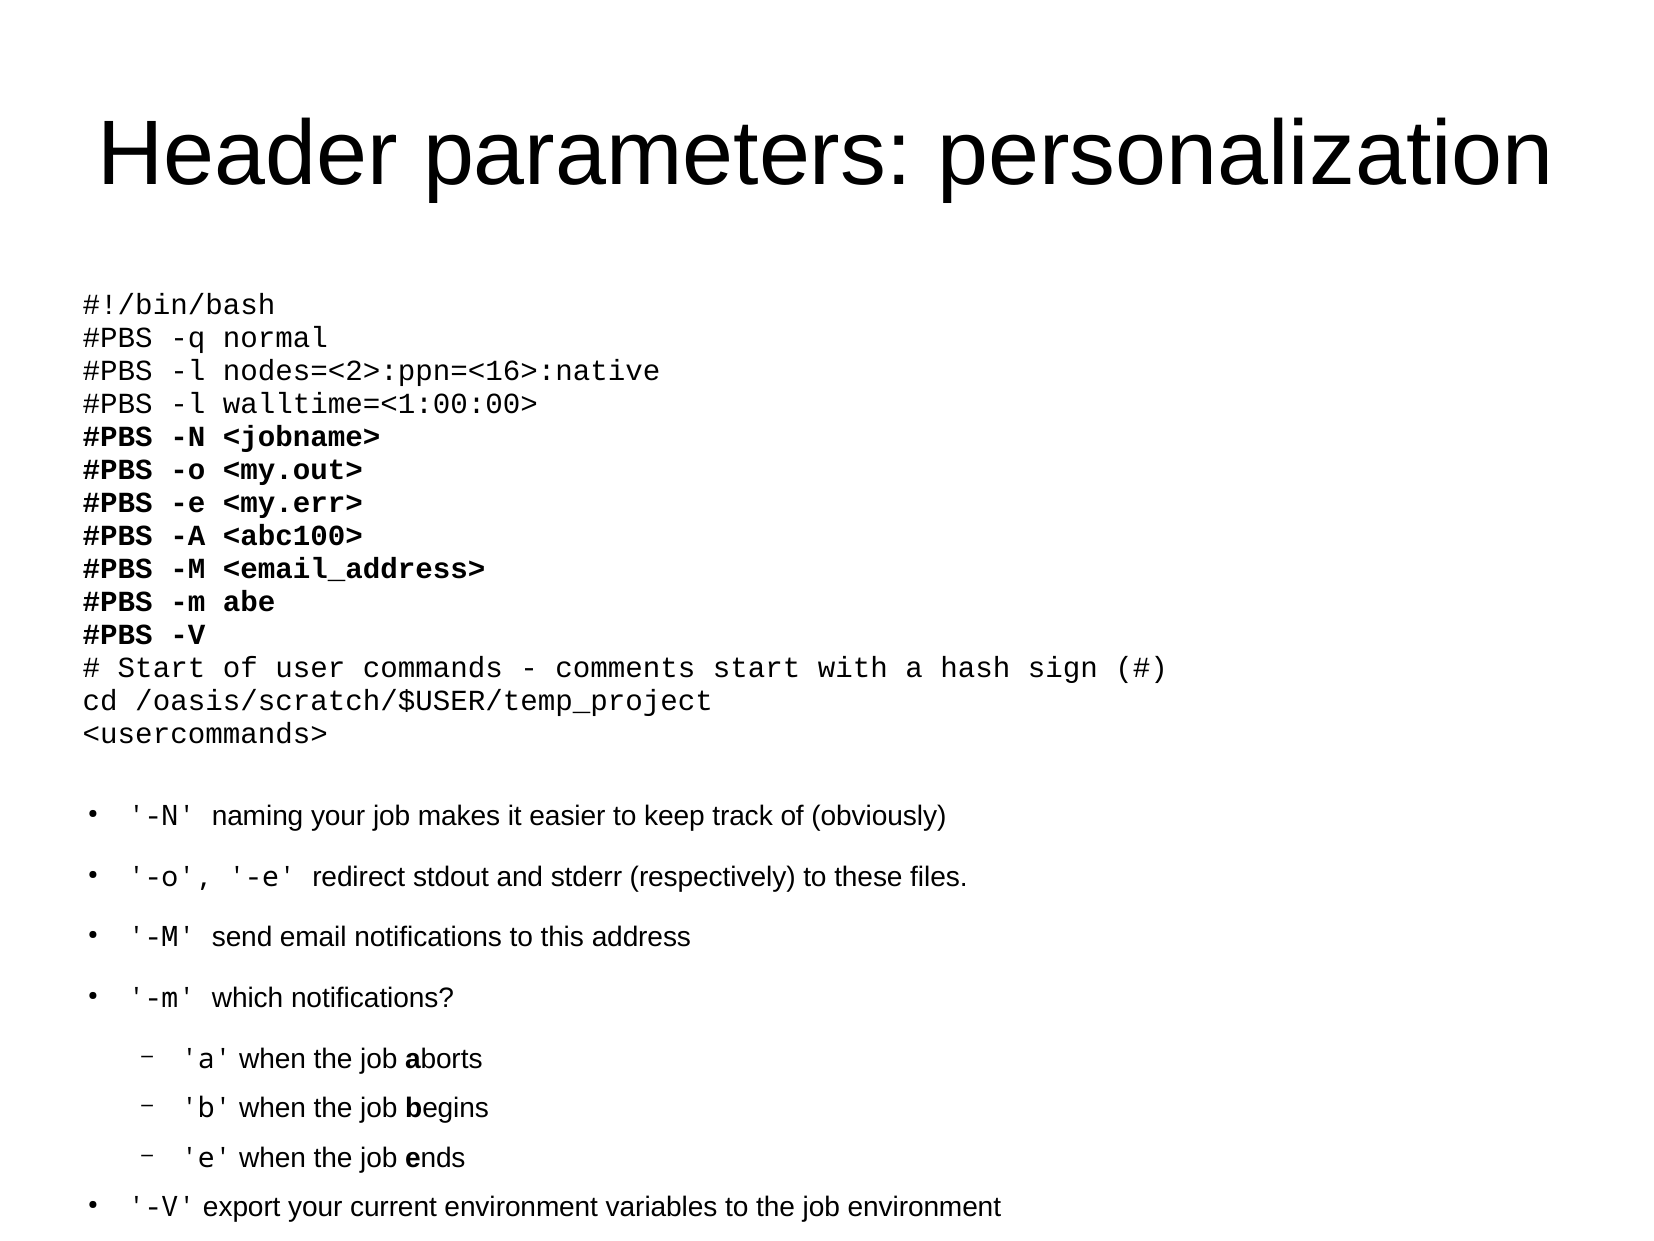

# Header parameters: personalization
#!/bin/bash
#PBS -q normal
#PBS -l nodes=<2>:ppn=<16>:native
#PBS -l walltime=<1:00:00>
#PBS -N <jobname>
#PBS -o <my.out>
#PBS -e <my.err>
#PBS -A <abc100>
#PBS -M <email_address>
#PBS -m abe
#PBS -V
# Start of user commands - comments start with a hash sign (#)
cd /oasis/scratch/$USER/temp_project
<usercommands>
'-N' naming your job makes it easier to keep track of (obviously)
'-o', '-e' redirect stdout and stderr (respectively) to these files.
'-M' send email notifications to this address
'-m' which notifications?
'a' when the job aborts
'b' when the job begins
'e' when the job ends
'-V' export your current environment variables to the job environment